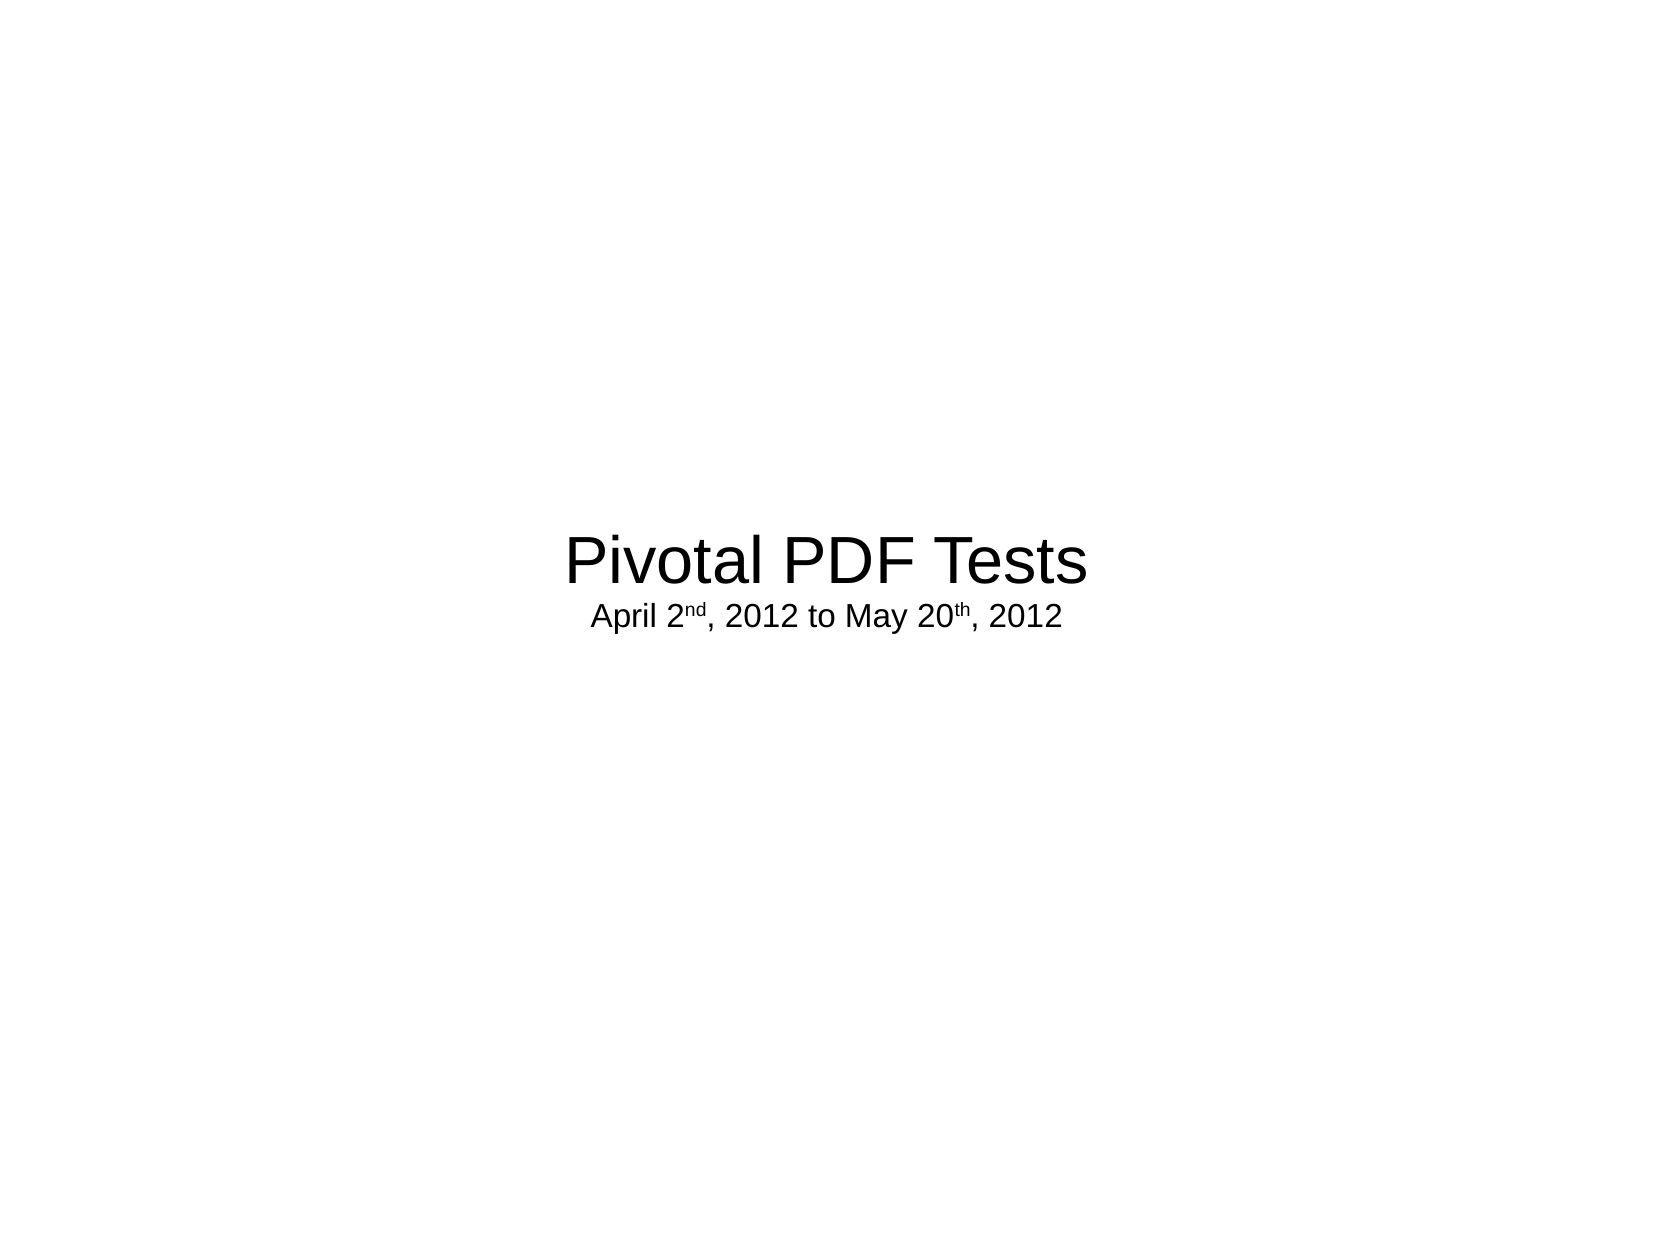

# Pivotal PDF Tests
April 2nd, 2012 to May 20th, 2012